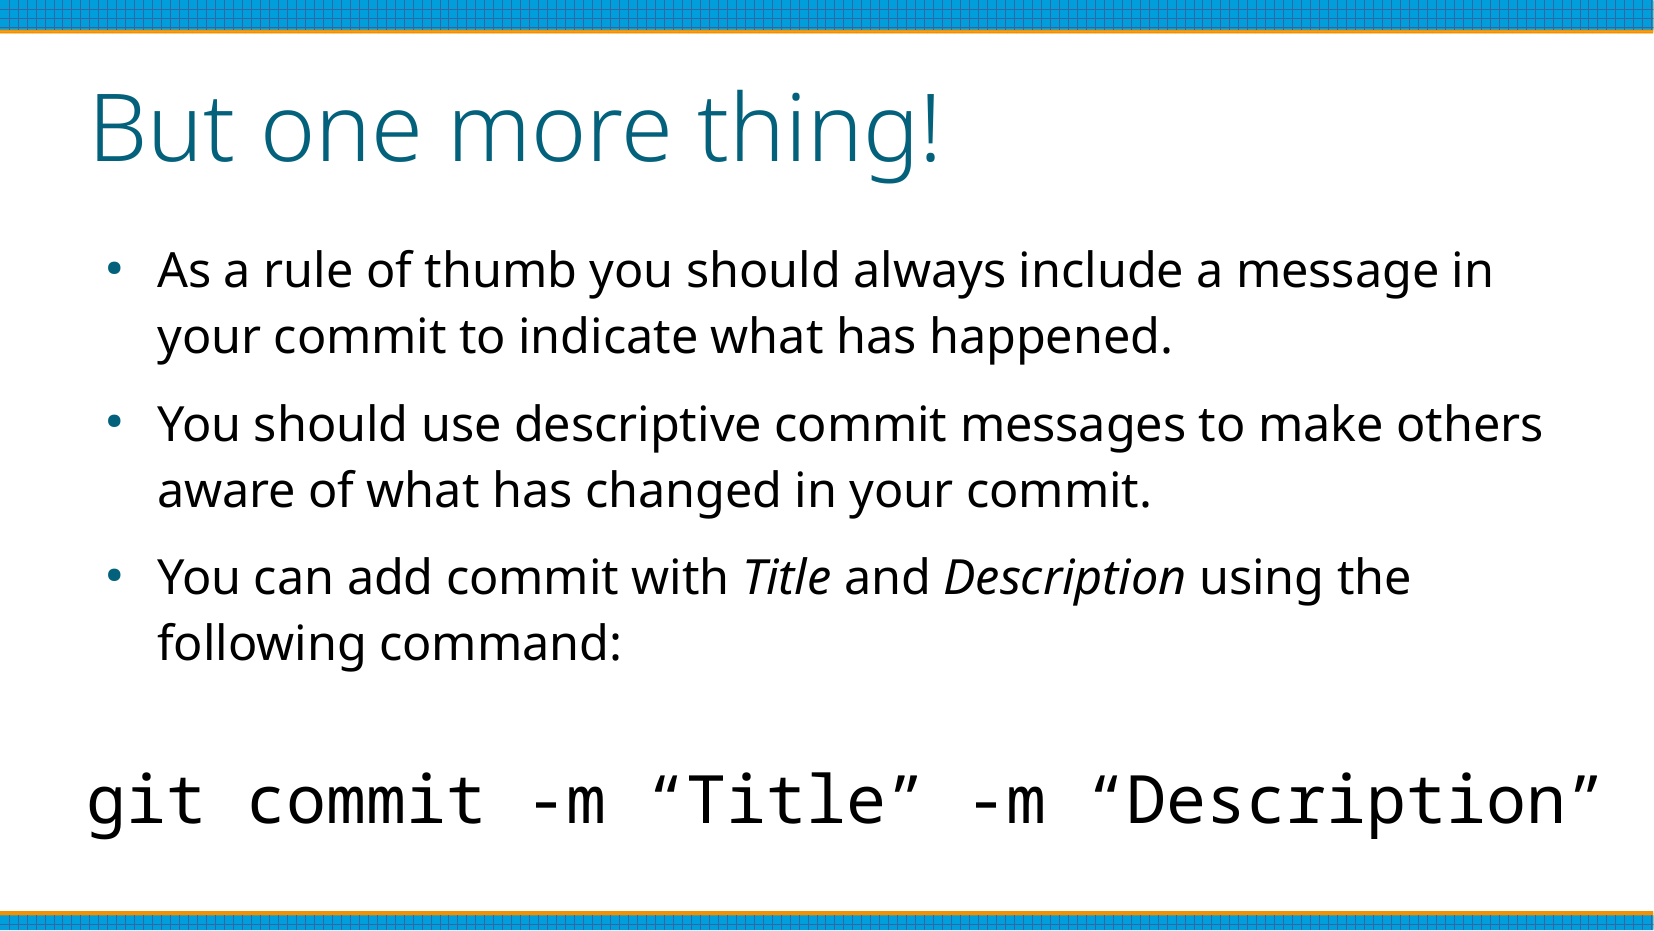

# But one more thing!
As a rule of thumb you should always include a message in your commit to indicate what has happened.
You should use descriptive commit messages to make others aware of what has changed in your commit.
You can add commit with Title and Description using the following command:
git commit -m “Title” -m “Description”